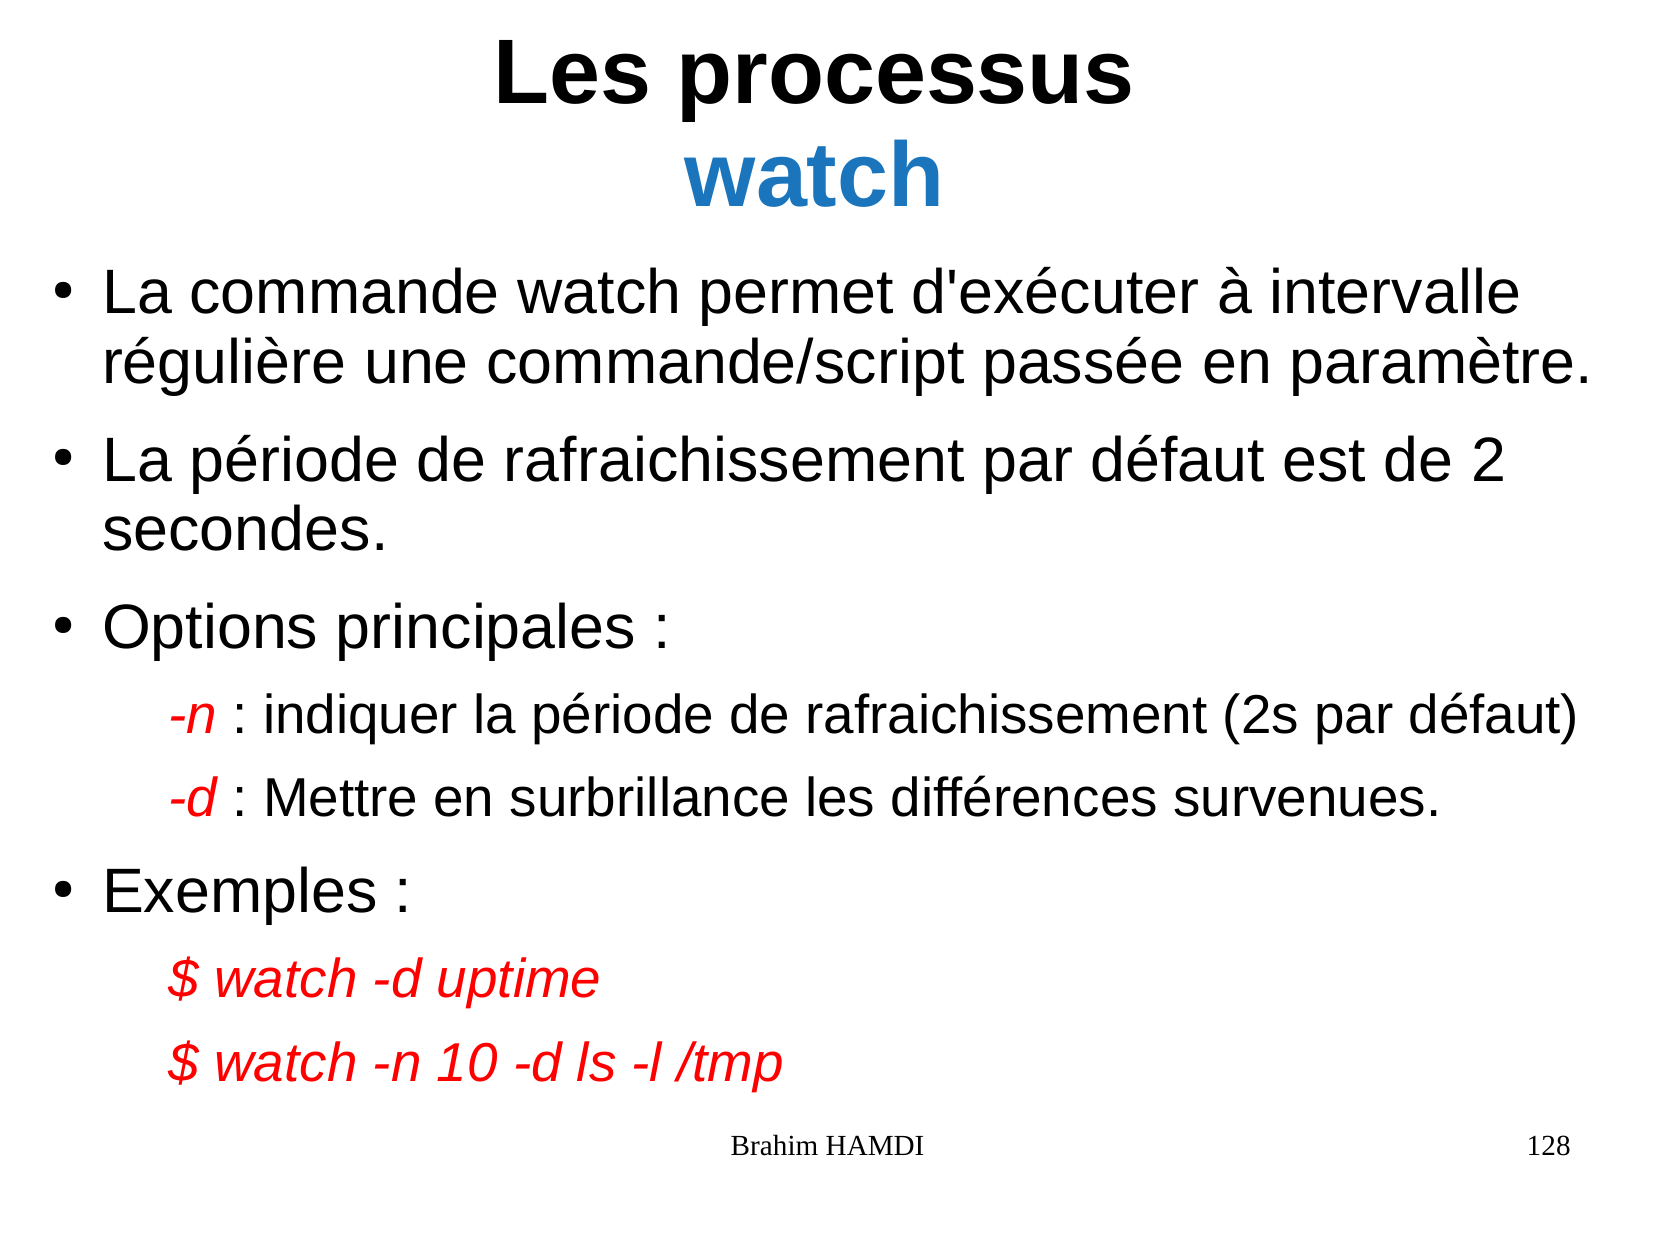

# Les processus watch
La commande watch permet d'exécuter à intervalle régulière une commande/script passée en paramètre.
La période de rafraichissement par défaut est de 2 secondes.
Options principales :
-n : indiquer la période de rafraichissement (2s par défaut)
-d : Mettre en surbrillance les différences survenues.
Exemples :
$ watch -d uptime
$ watch -n 10 -d ls -l /tmp
Brahim HAMDI
128